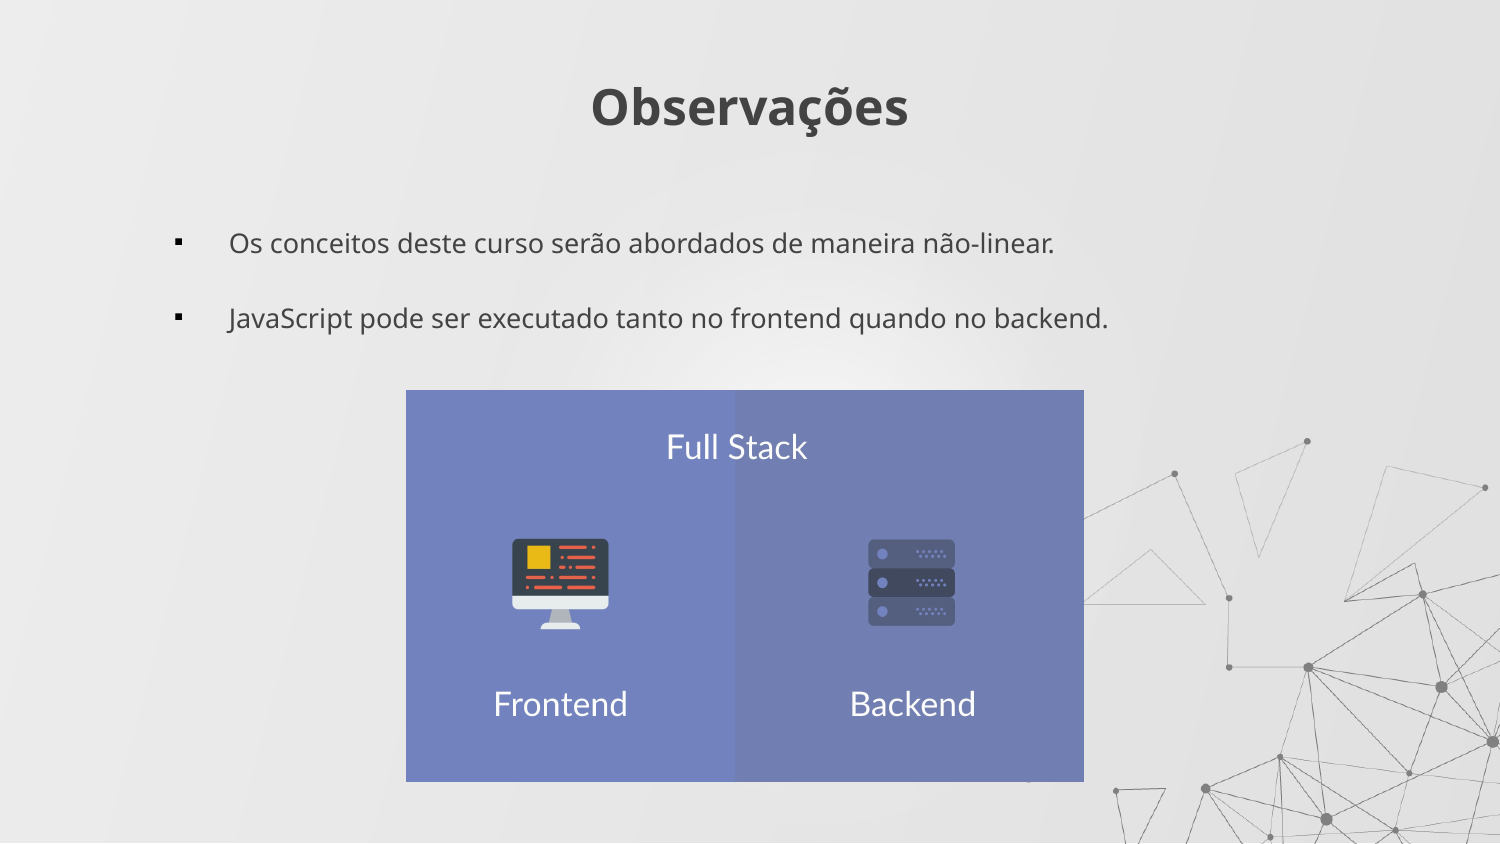

Observações
# Os conceitos deste curso serão abordados de maneira não-linear.
JavaScript pode ser executado tanto no frontend quando no backend.